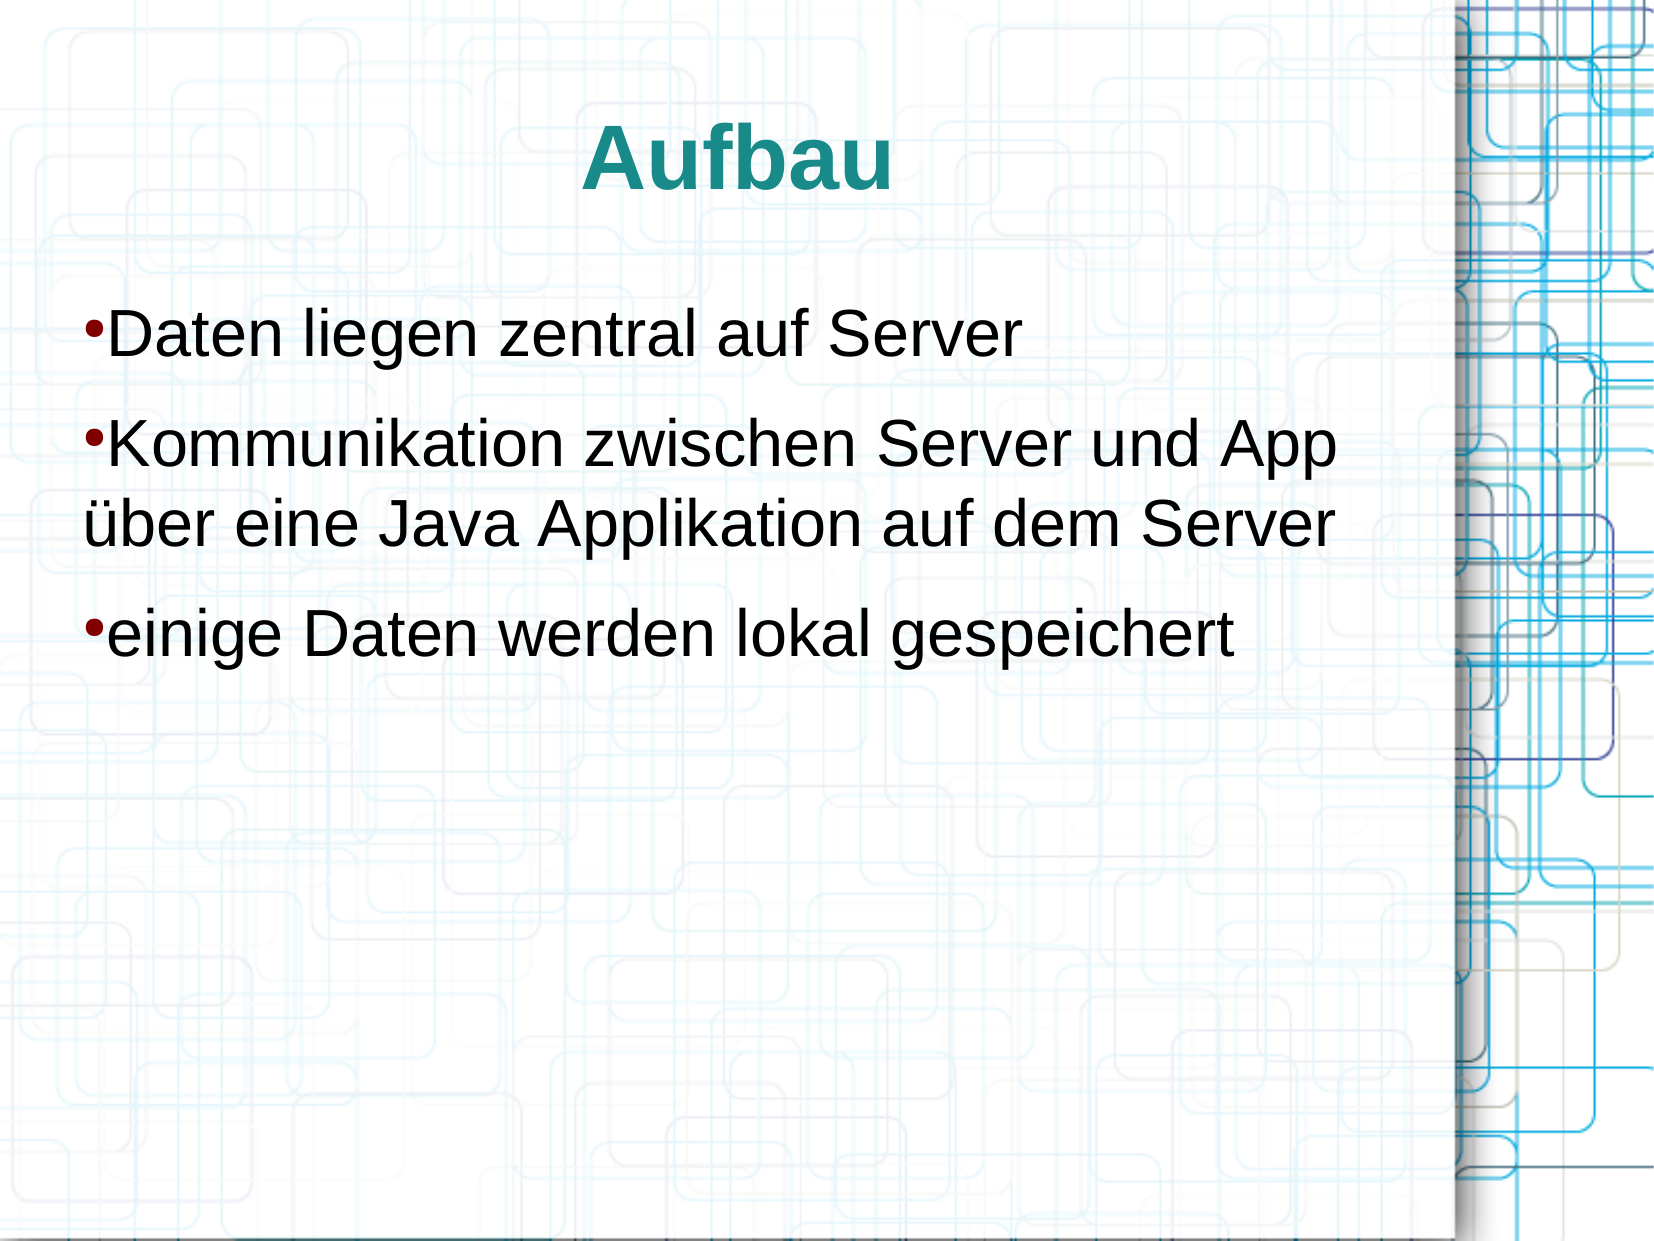

# Aufbau
Daten liegen zentral auf Server
Kommunikation zwischen Server und App über eine Java Applikation auf dem Server
einige Daten werden lokal gespeichert